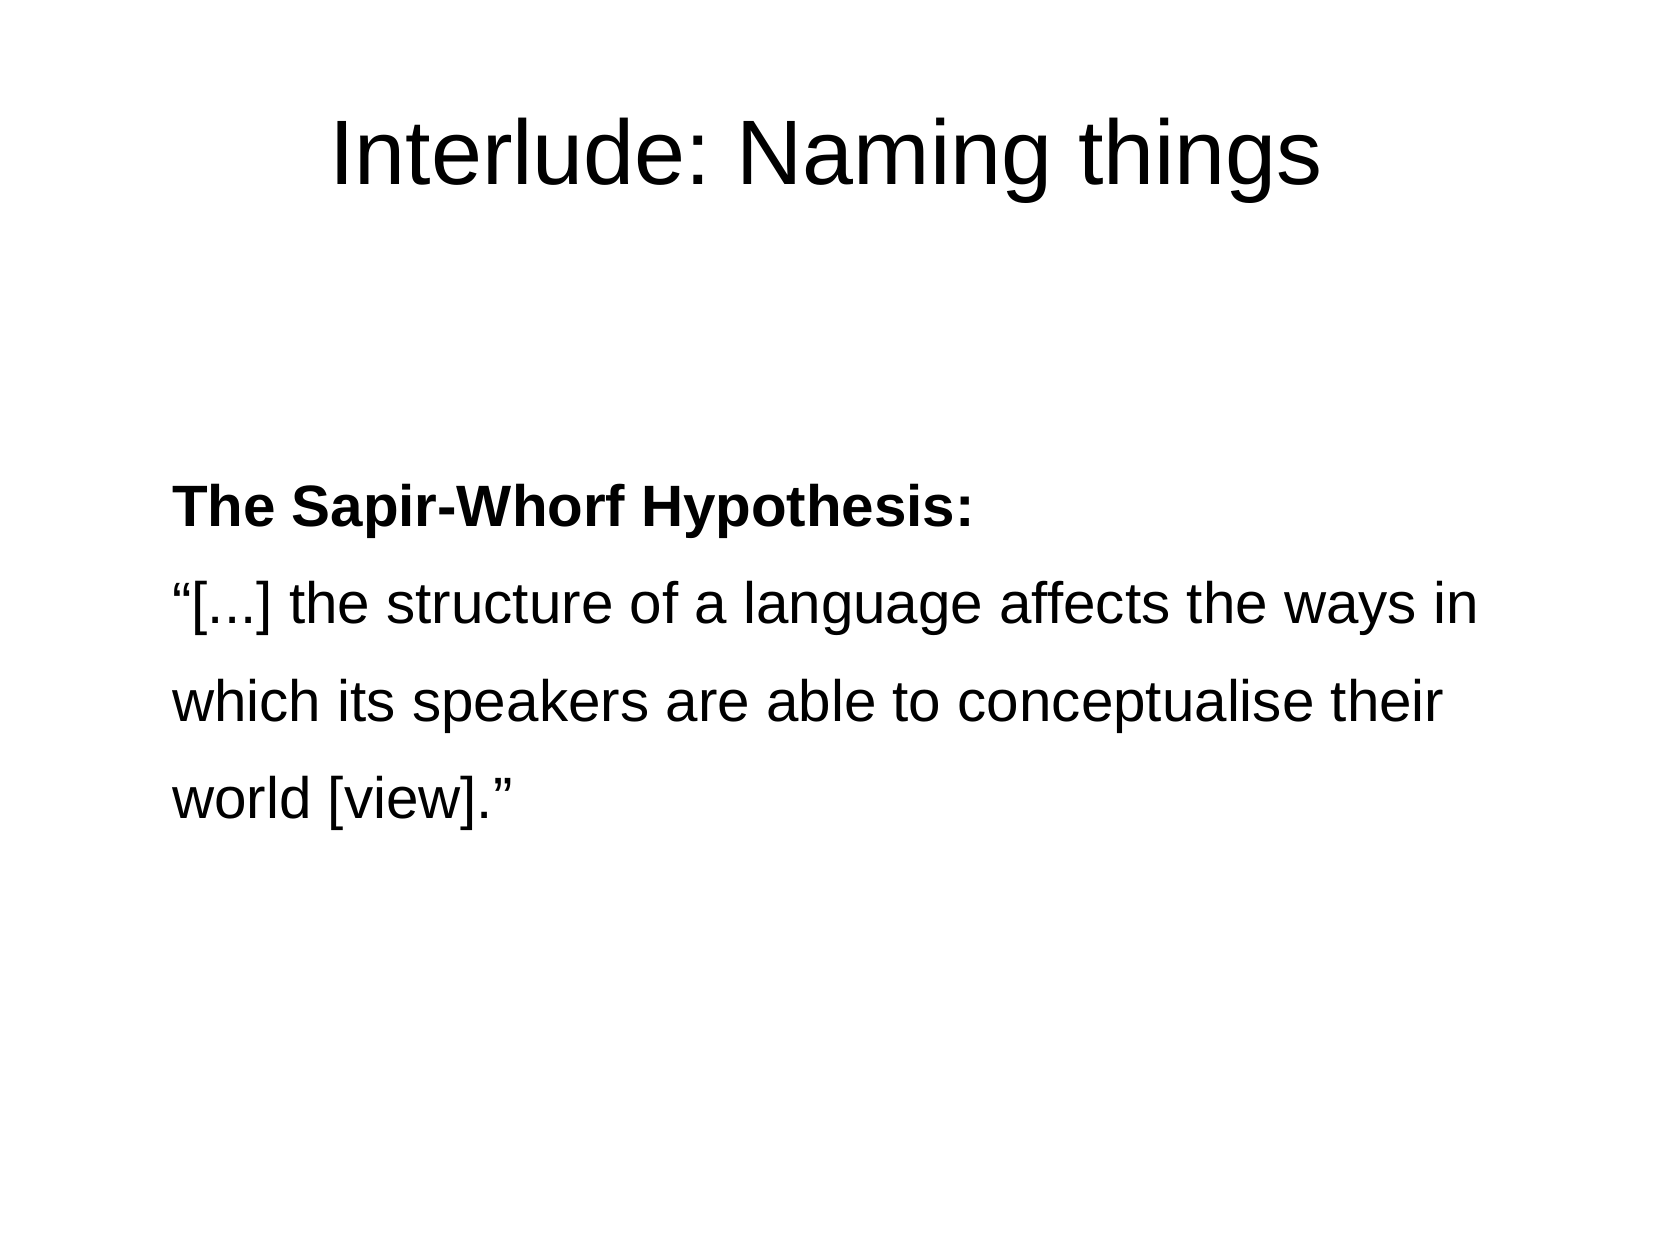

# Interlude: Naming things
The Sapir-Whorf Hypothesis:
“[...] the structure of a language affects the ways in
which its speakers are able to conceptualise their
world [view].”